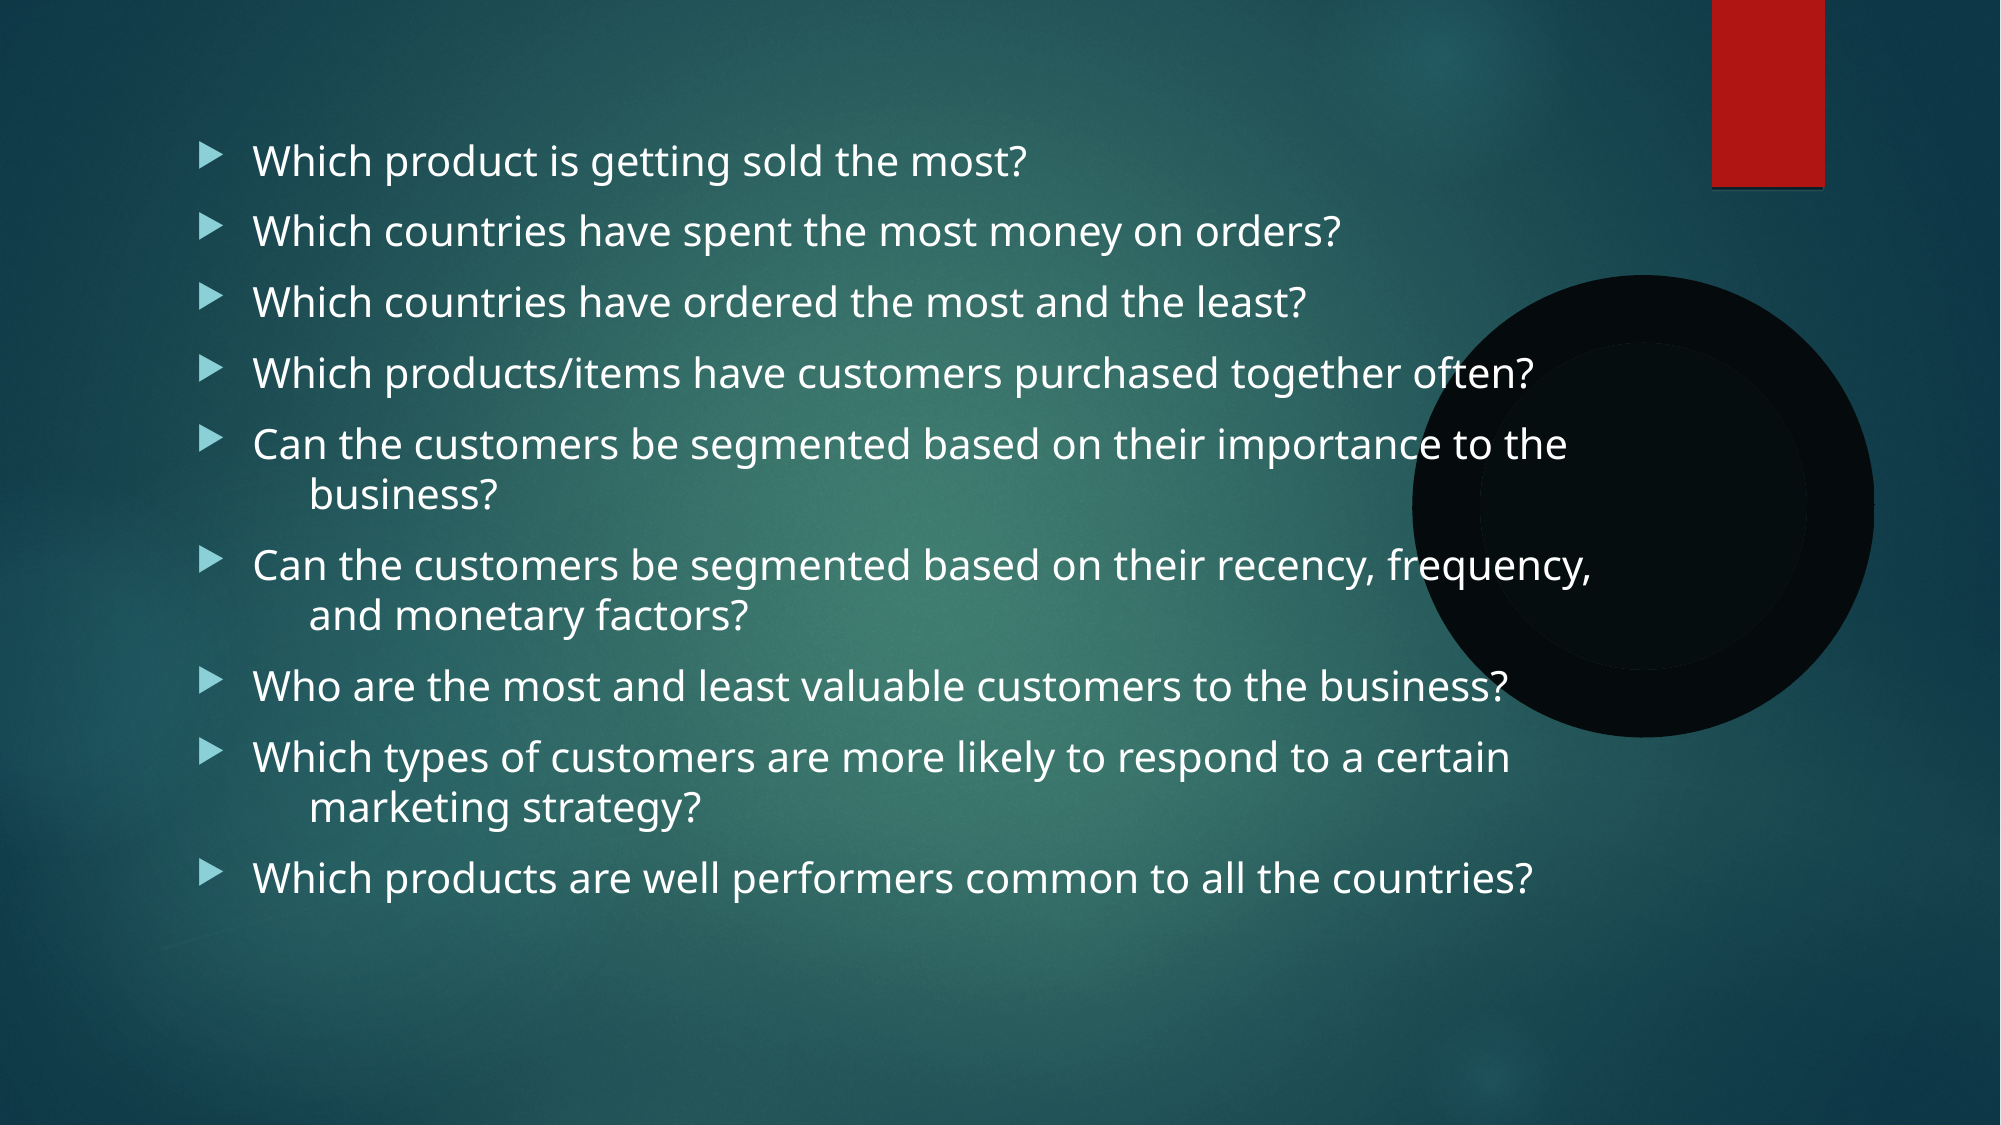

# Which product is getting sold the most?
Which countries have spent the most money on orders?
Which countries have ordered the most and the least?
Which products/items have customers purchased together often?
Can the customers be segmented based on their importance to the business?
Can the customers be segmented based on their recency, frequency, and monetary factors?
Who are the most and least valuable customers to the business?
Which types of customers are more likely to respond to a certain marketing strategy?
Which products are well performers common to all the countries?